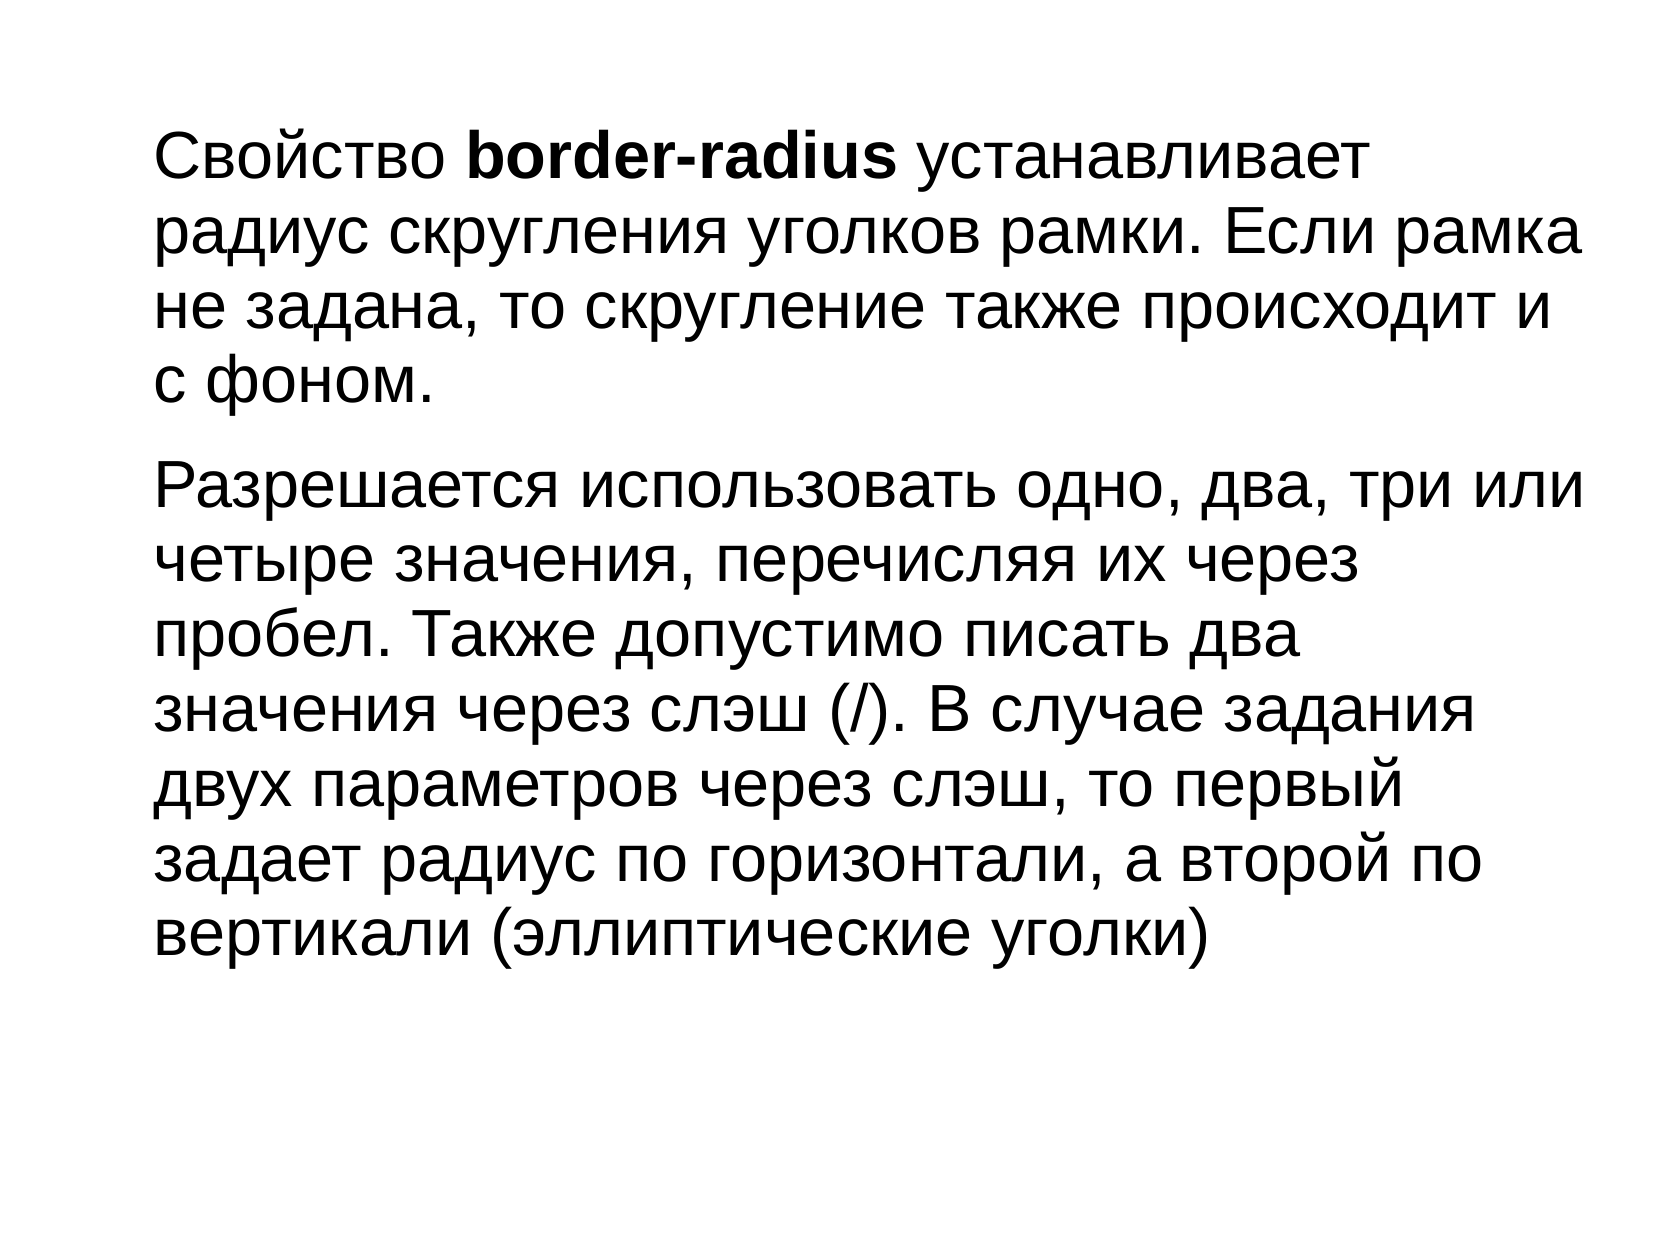

# Свойство border-radius устанавливает радиус скругления уголков рамки. Если рамка не задана, то скругление также происходит и с фоном.
Разрешается использовать одно, два, три или четыре значения, перечисляя их через пробел. Также допустимо писать два значения через слэш (/). В случае задания двух параметров через слэш, то первый задает радиус по горизонтали, а второй по вертикали (эллиптические уголки)